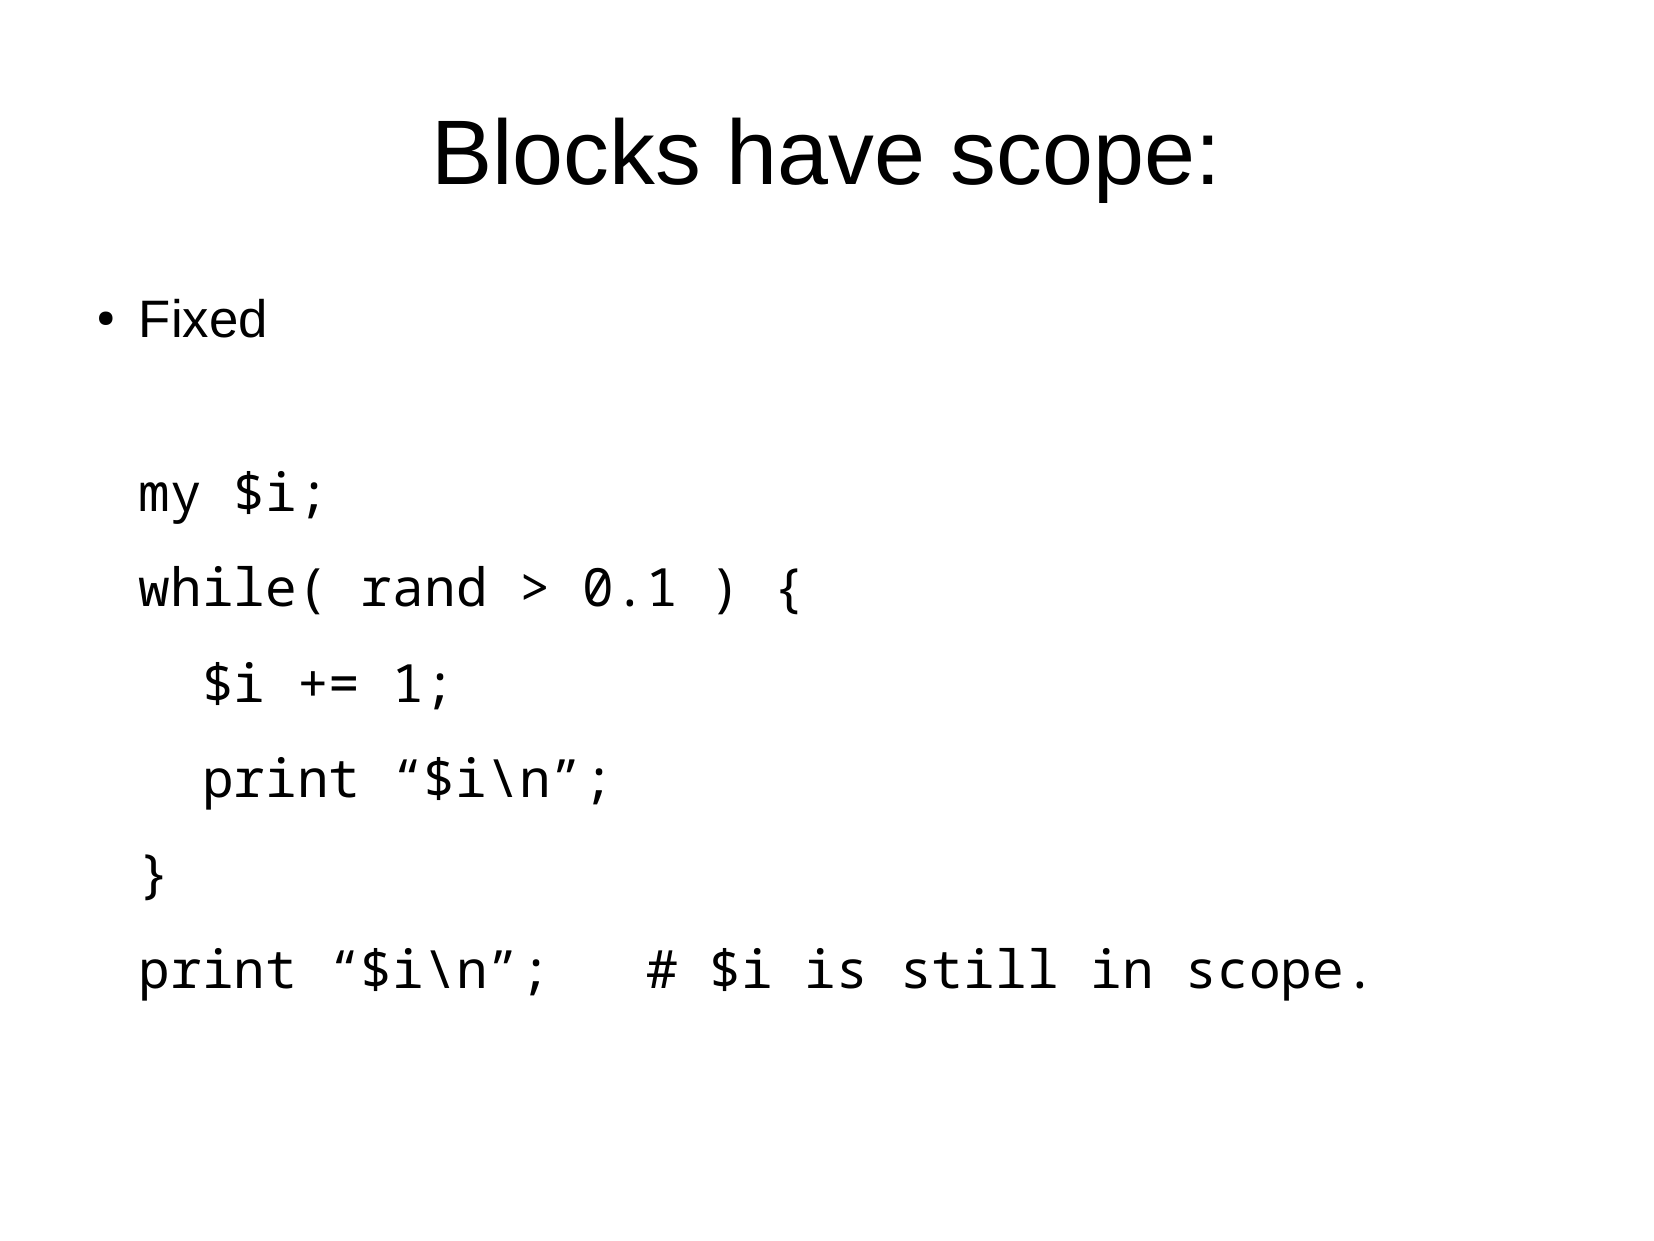

# Blocks have scope:
Fixed
my $i;
while( rand > 0.1 ) {
 $i += 1;
 print “$i\n”;
}
print “$i\n”; # $i is still in scope.